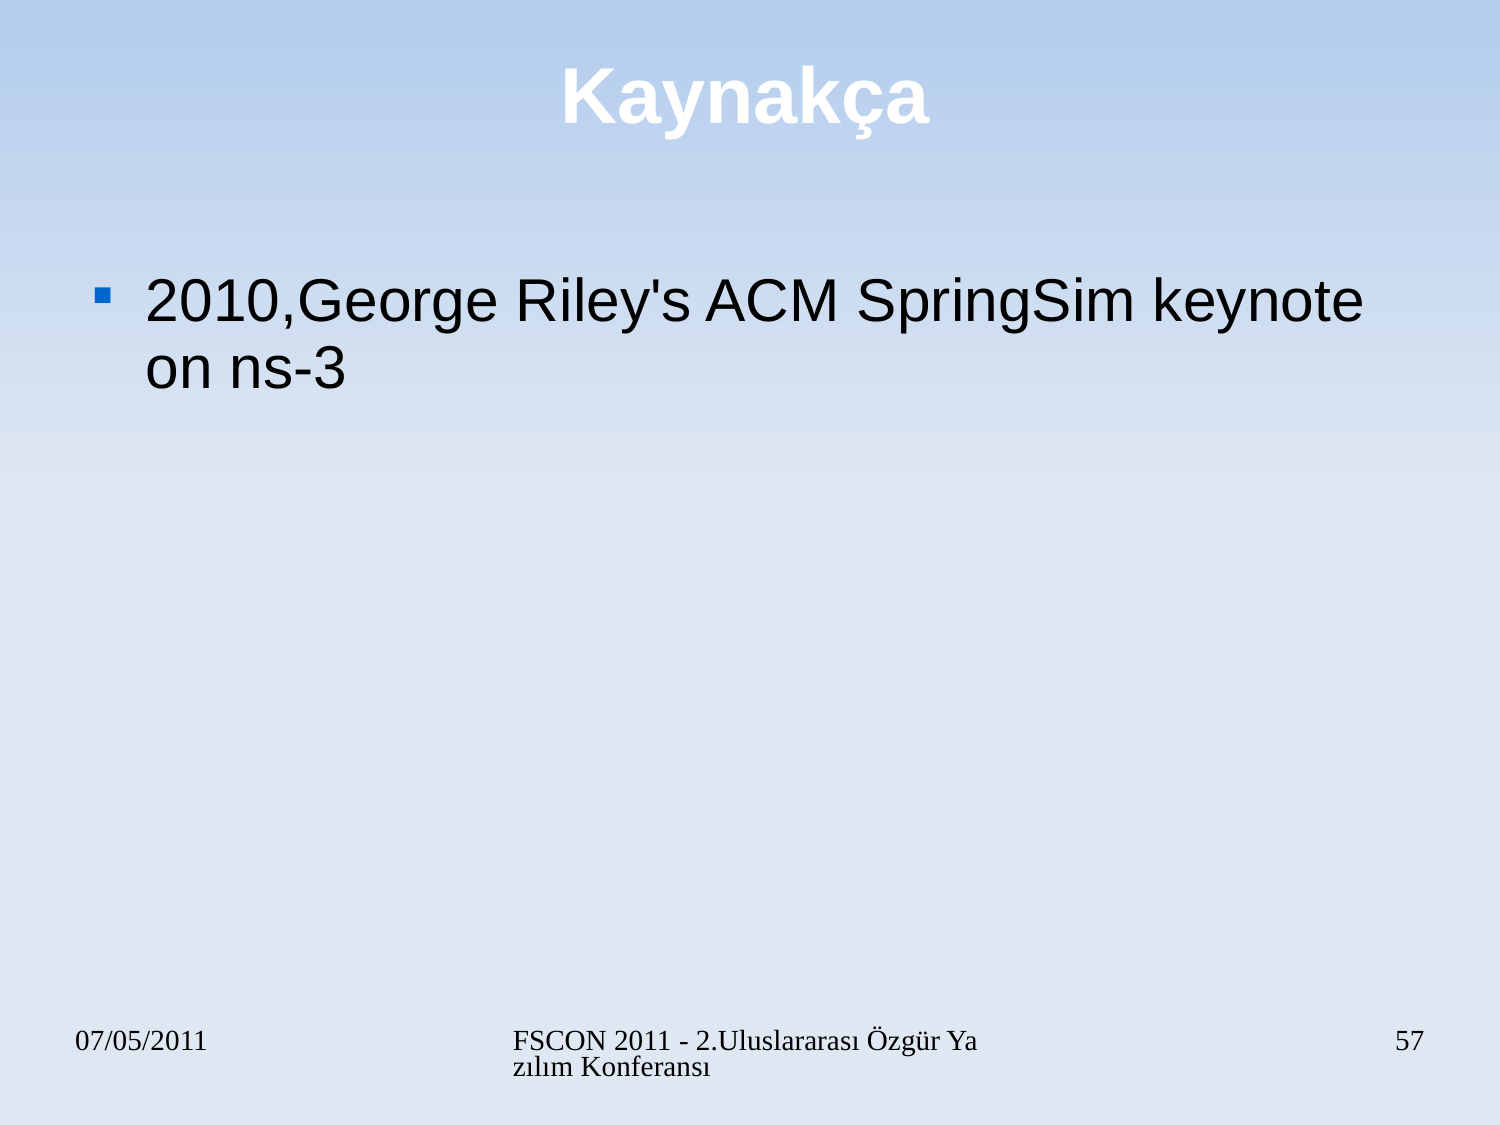

# Kaynakça
2010,George Riley's ACM SpringSim keynote on ns-3
07/05/2011
FSCON 2011 - 2.Uluslararası Özgür Yazılım Konferansı
57